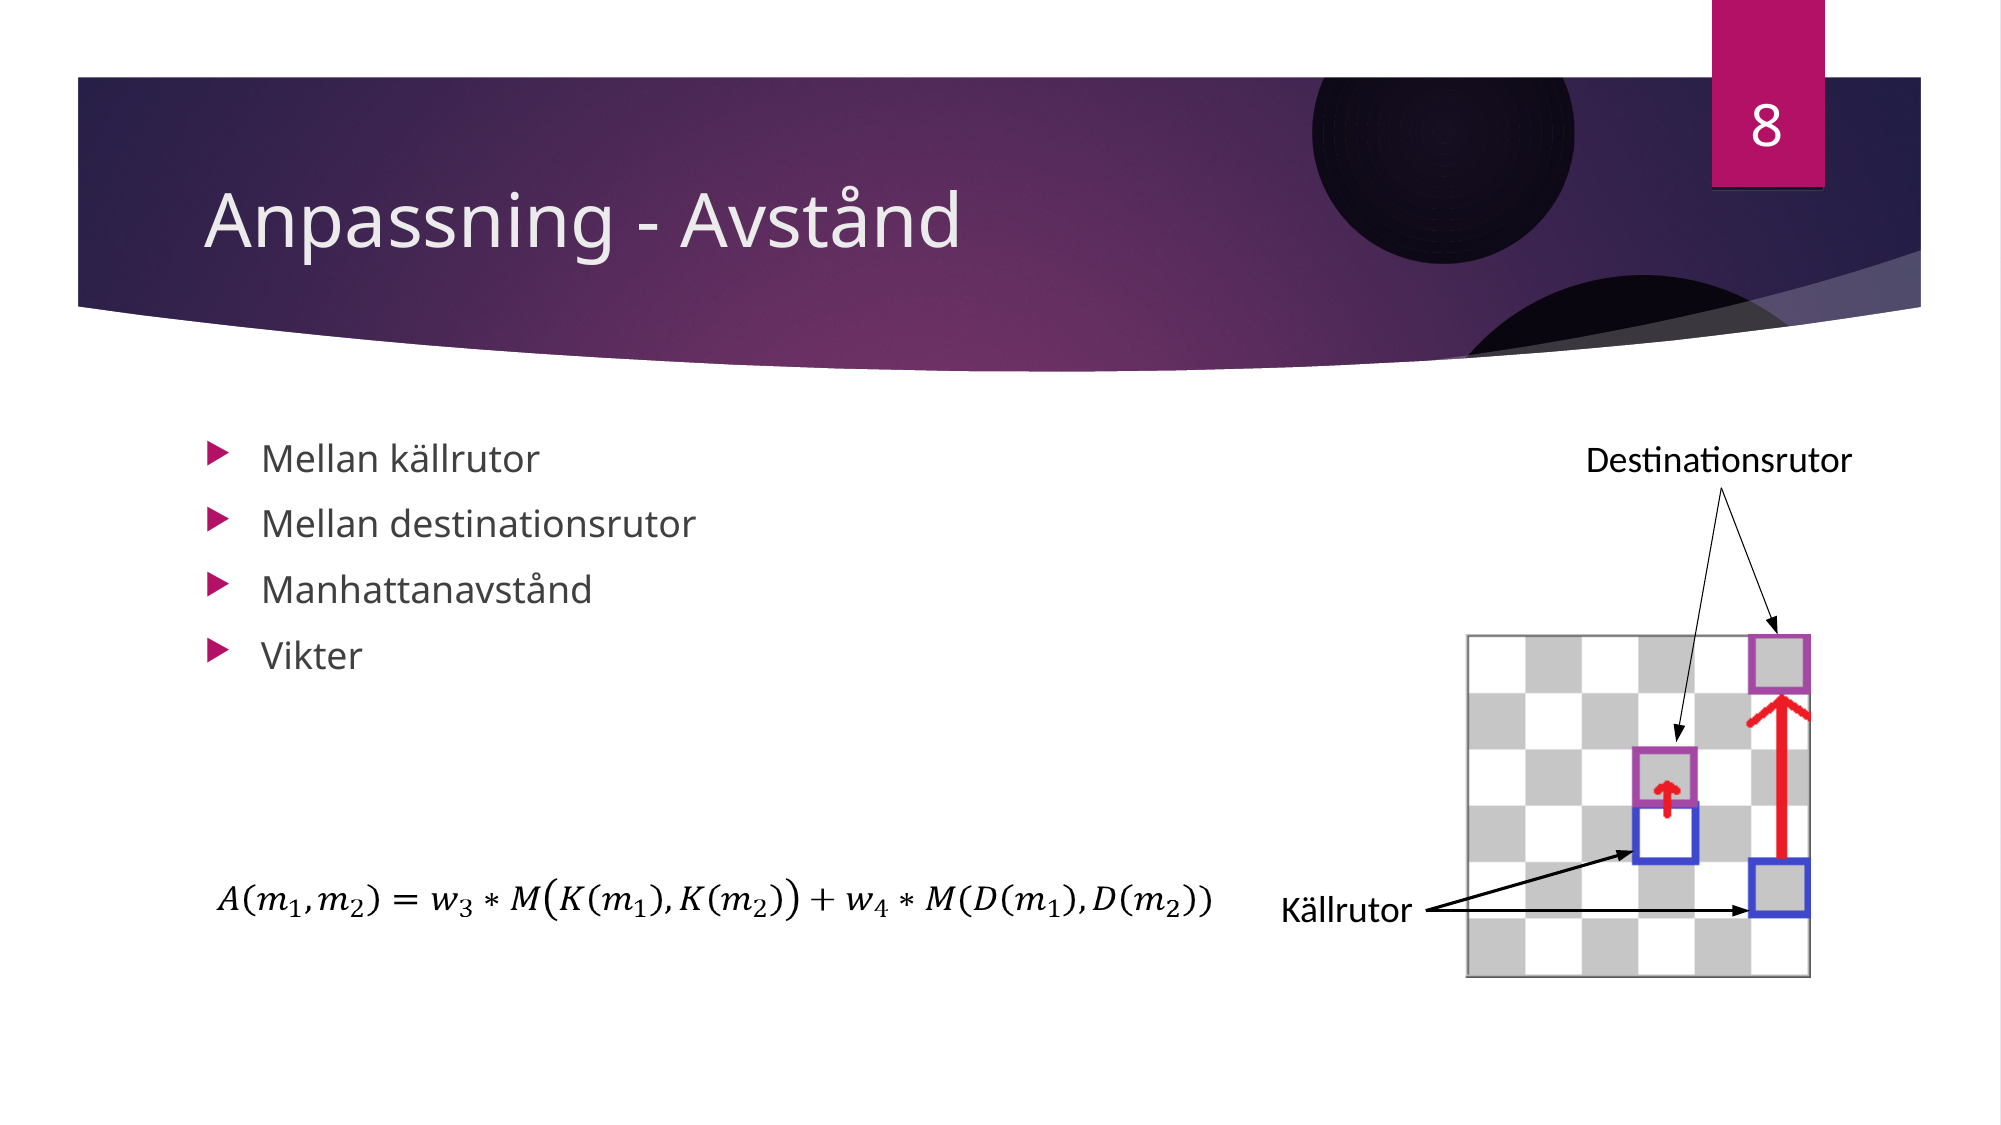

Anpassning - Avstånd
# Mellan källrutor
Mellan destinationsrutor
Manhattanavstånd
Vikter
Destinationsrutor
Källrutor